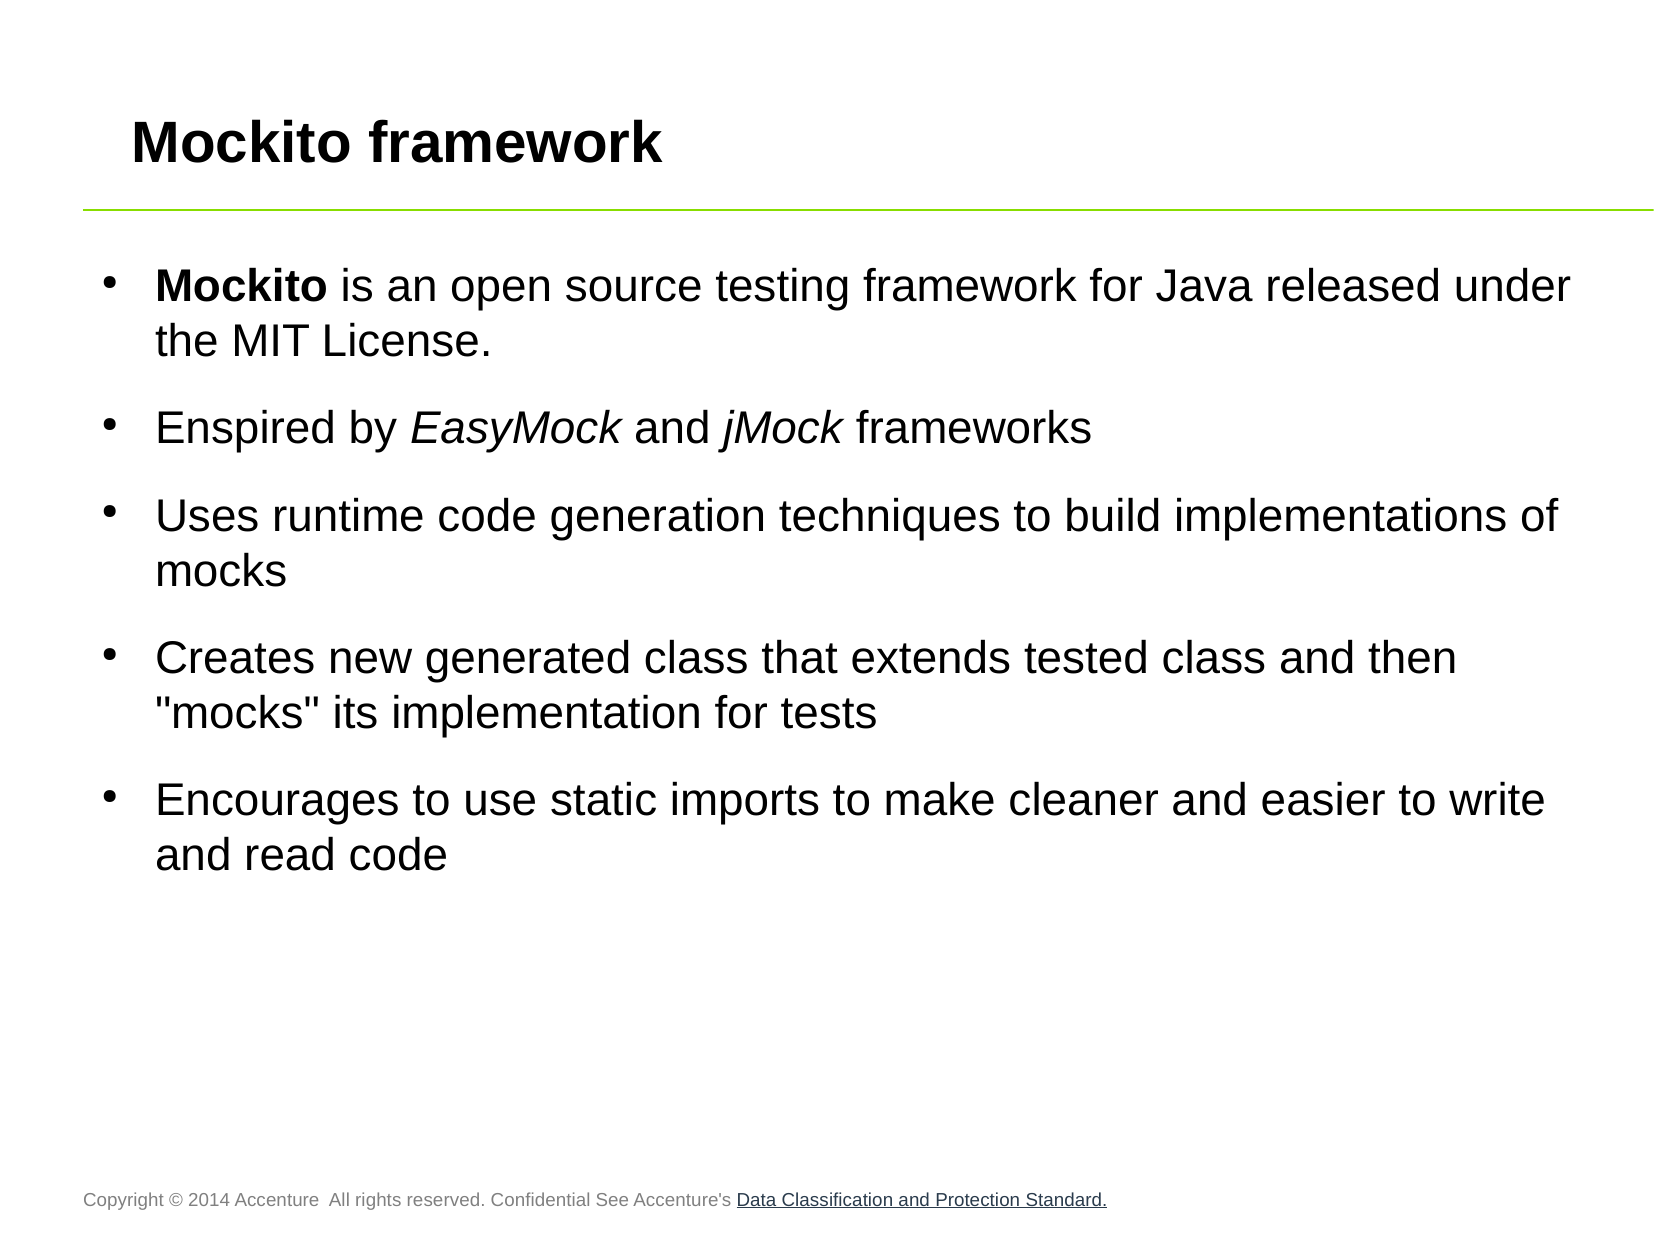

# Mockito framework
Mockito is an open source testing framework for Java released under the MIT License.
Enspired by EasyMock and jMock frameworks
Uses runtime code generation techniques to build implementations of mocks
Creates new generated class that extends tested class and then "mocks" its implementation for tests
Encourages to use static imports to make cleaner and easier to write and read code